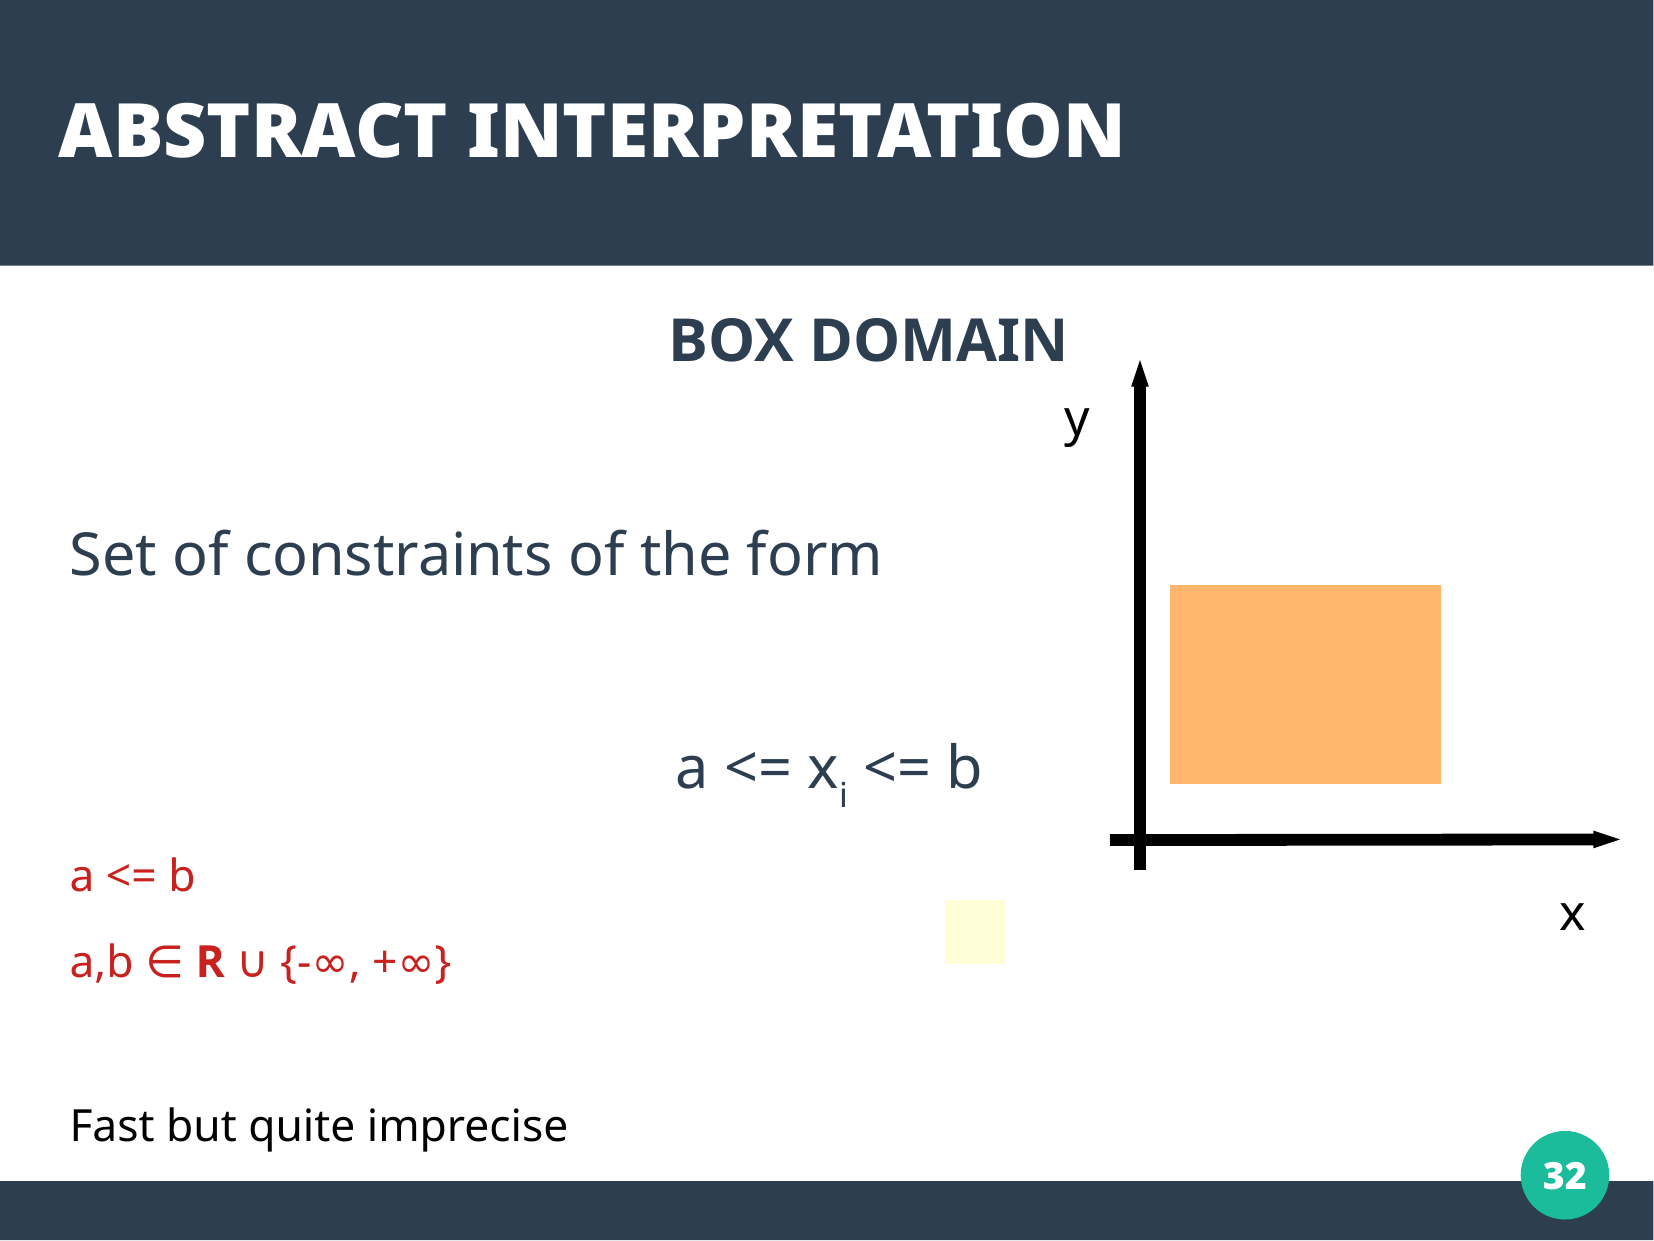

# ABSTRACT INTERPRETATION
BOX DOMAIN
Set of constraints of the form
a <= xi <= b
a <= b
a,b ∈ R ∪ {-∞, +∞}
Fast but quite imprecise
y
x
32